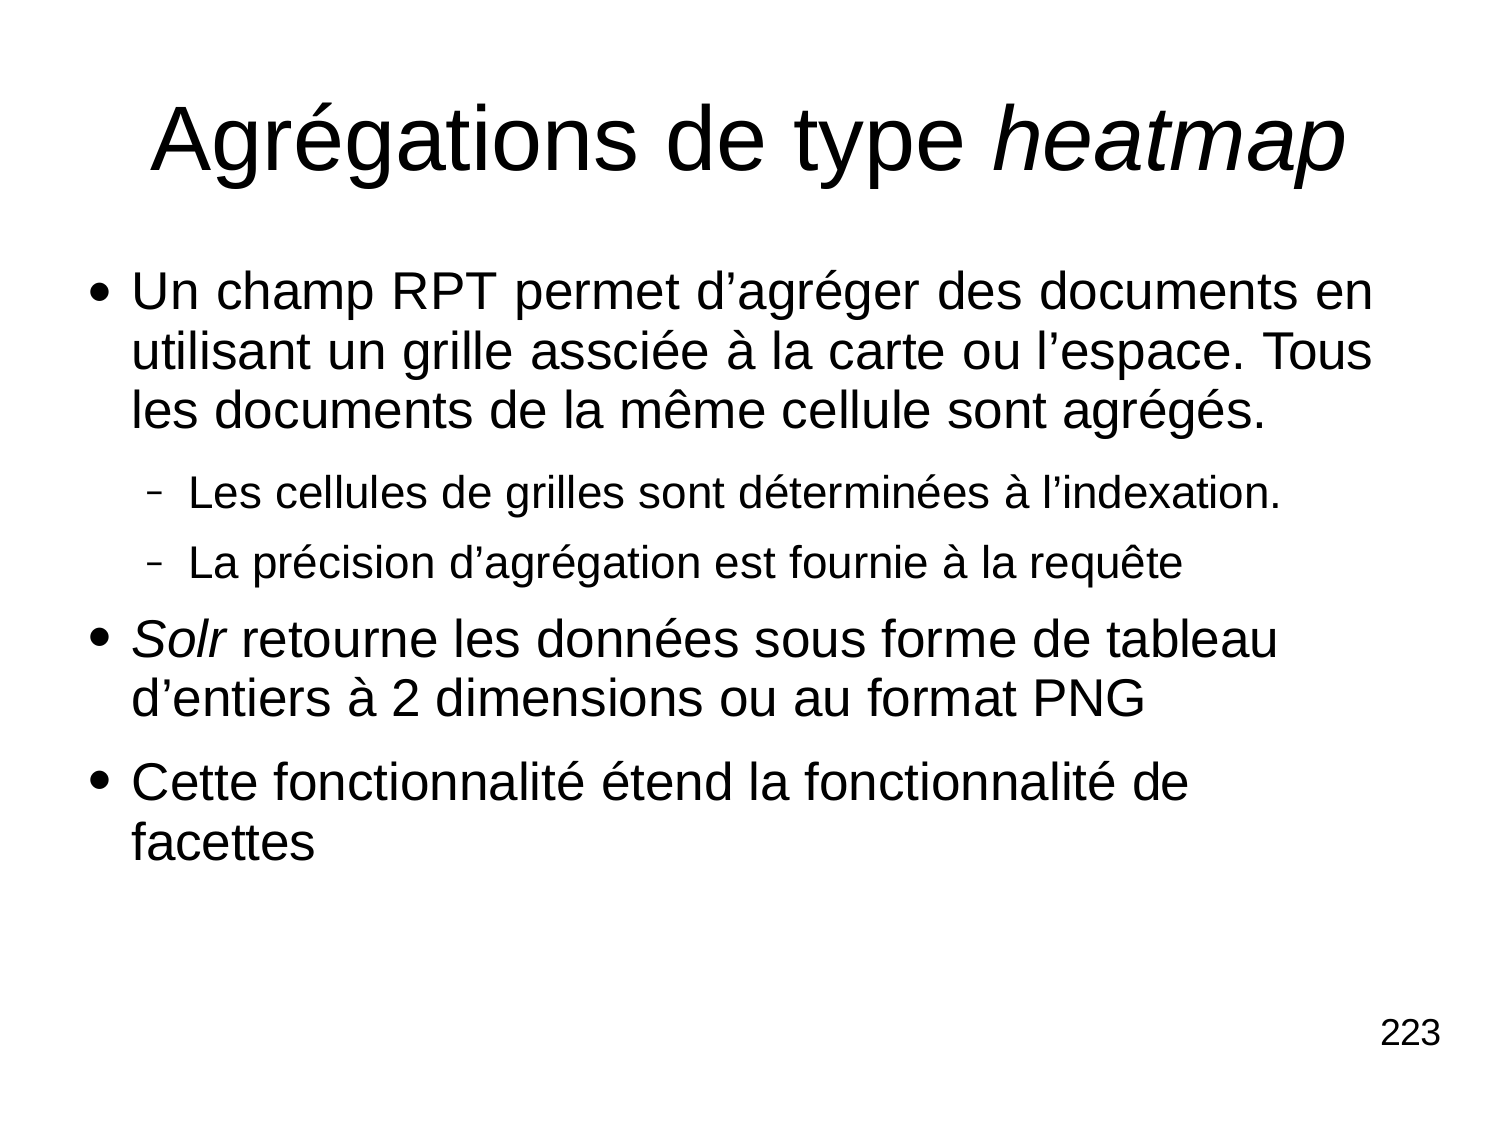

# Agrégations de type heatmap
Un champ RPT permet d’agréger des documents en utilisant un grille assciée à la carte ou l’espace. Tous les documents de la même cellule sont agrégés.
●
Les cellules de grilles sont déterminées à l’indexation.
La précision d’agrégation est fournie à la requête
Solr retourne les données sous forme de tableau d’entiers à 2 dimensions ou au format PNG
Cette fonctionnalité étend la fonctionnalité de facettes
●
●
223